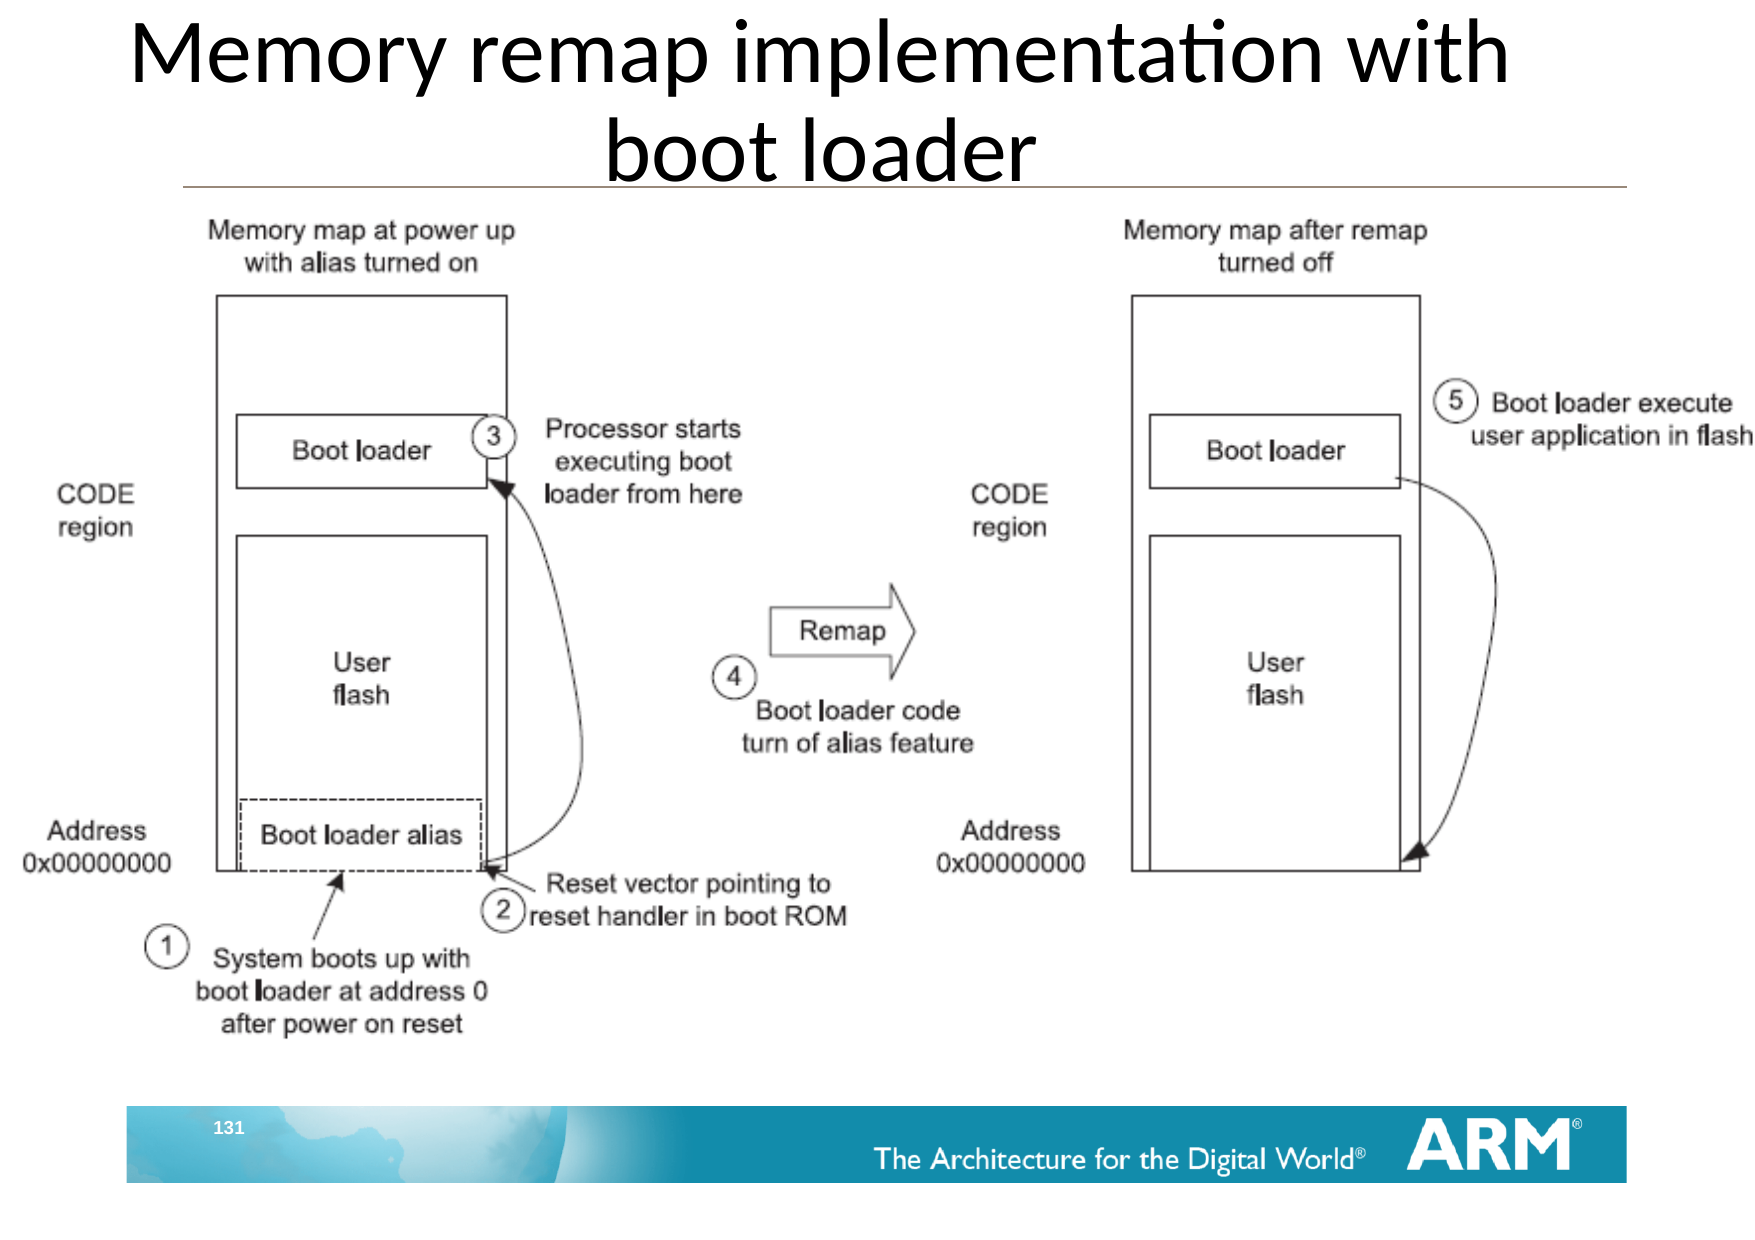

# Memory remap implementation with boot loader